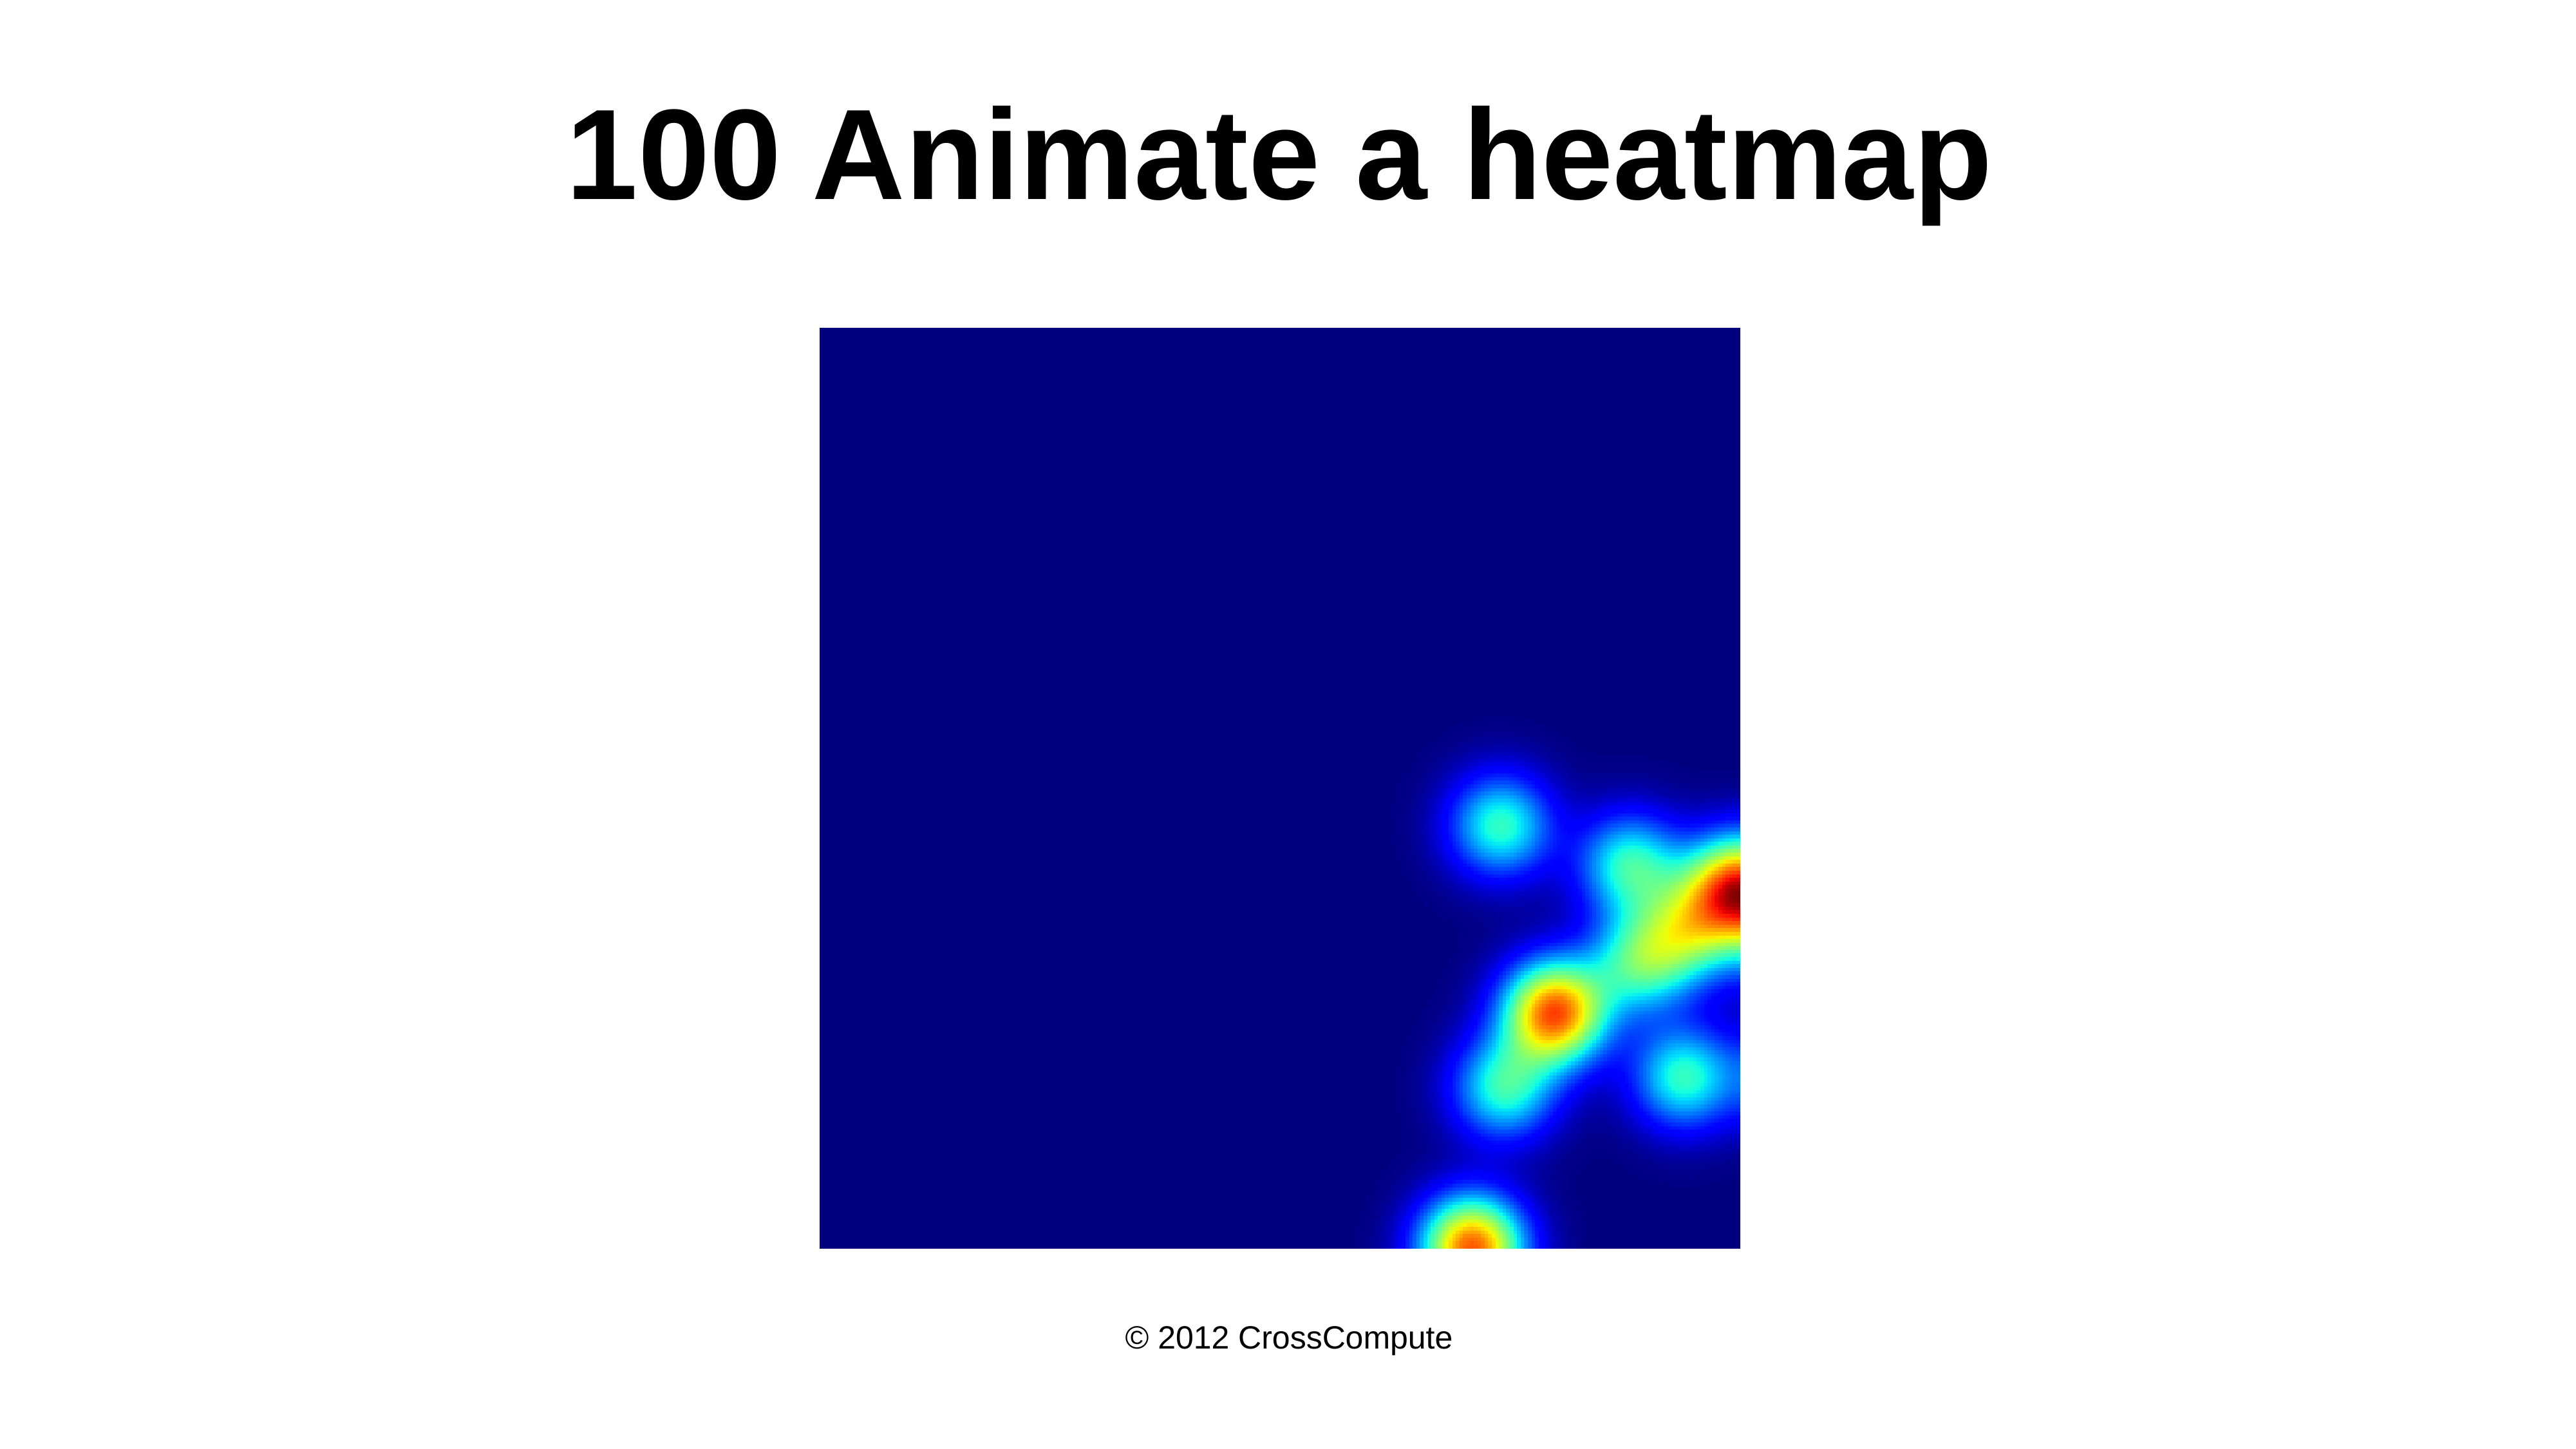

# 100 Animate a heatmap
© 2012 CrossCompute